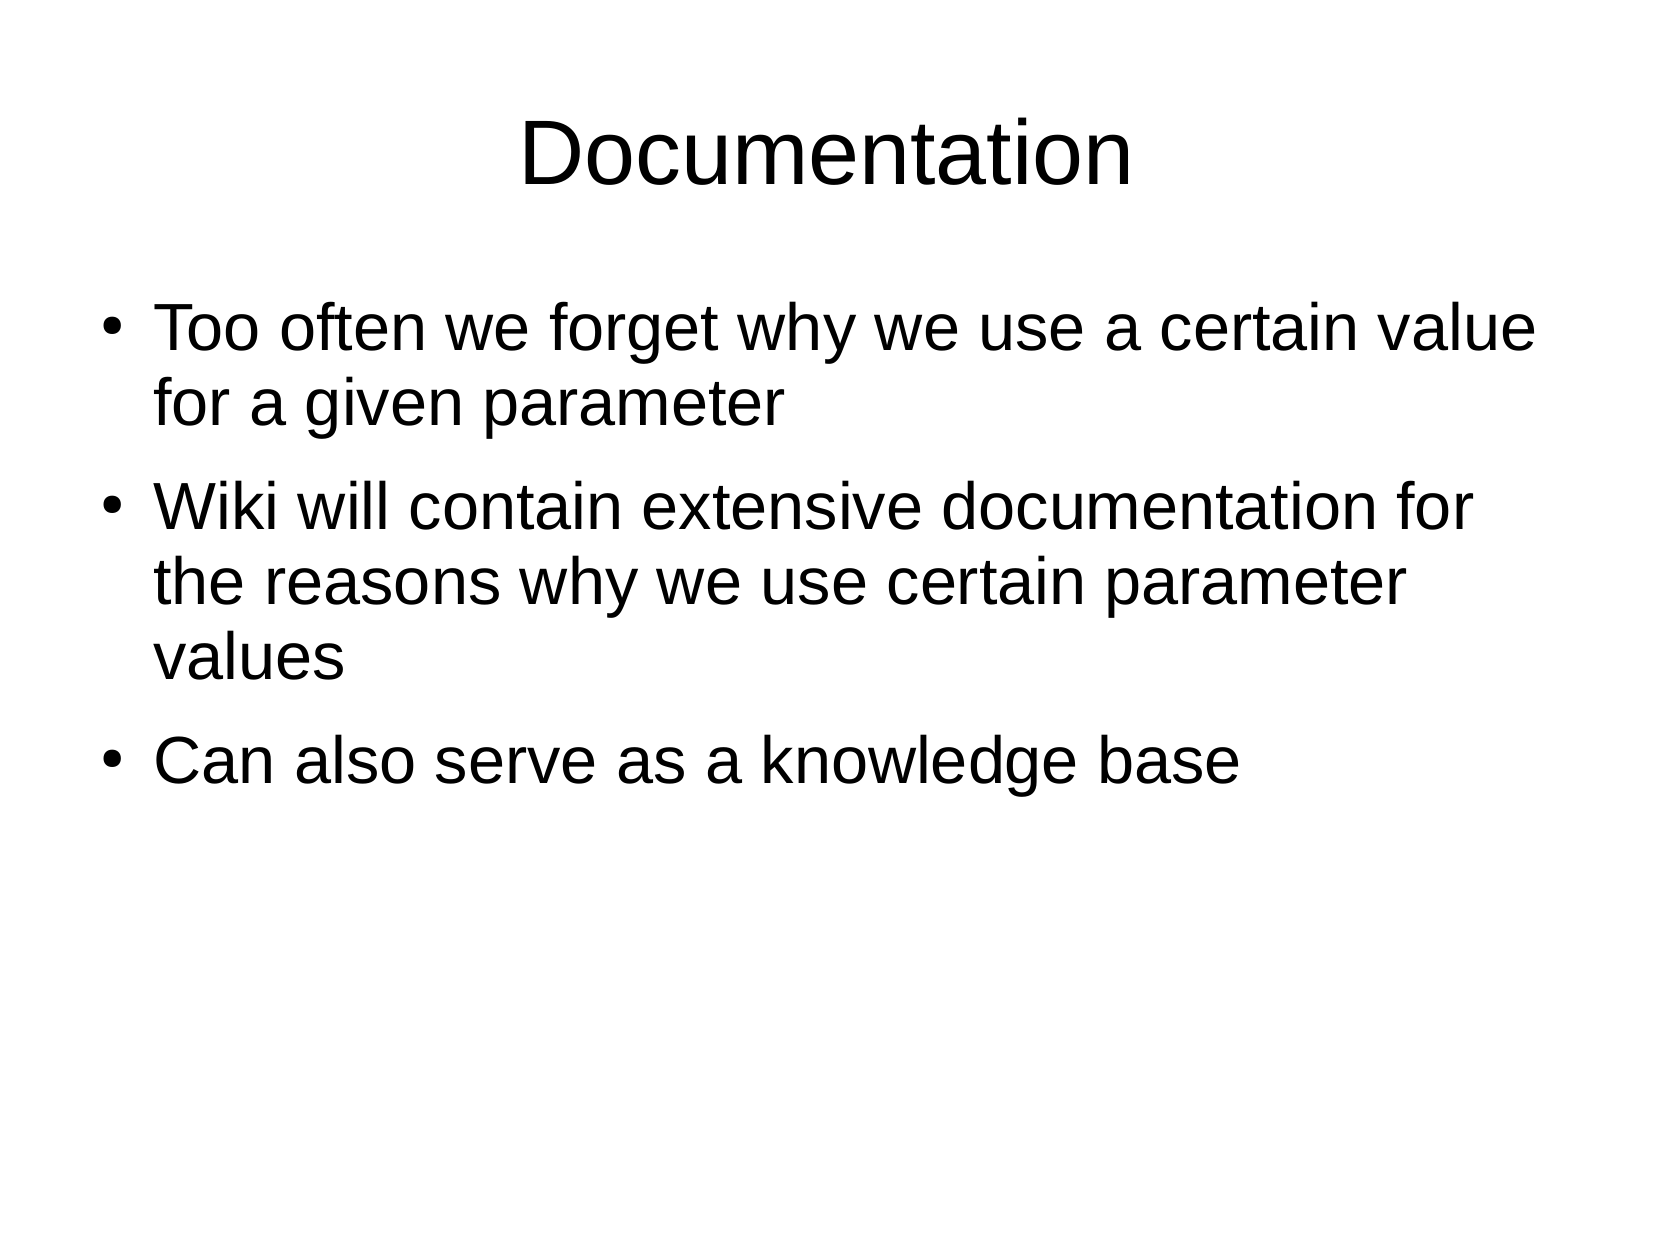

# Documentation
Too often we forget why we use a certain value for a given parameter
Wiki will contain extensive documentation for the reasons why we use certain parameter values
Can also serve as a knowledge base